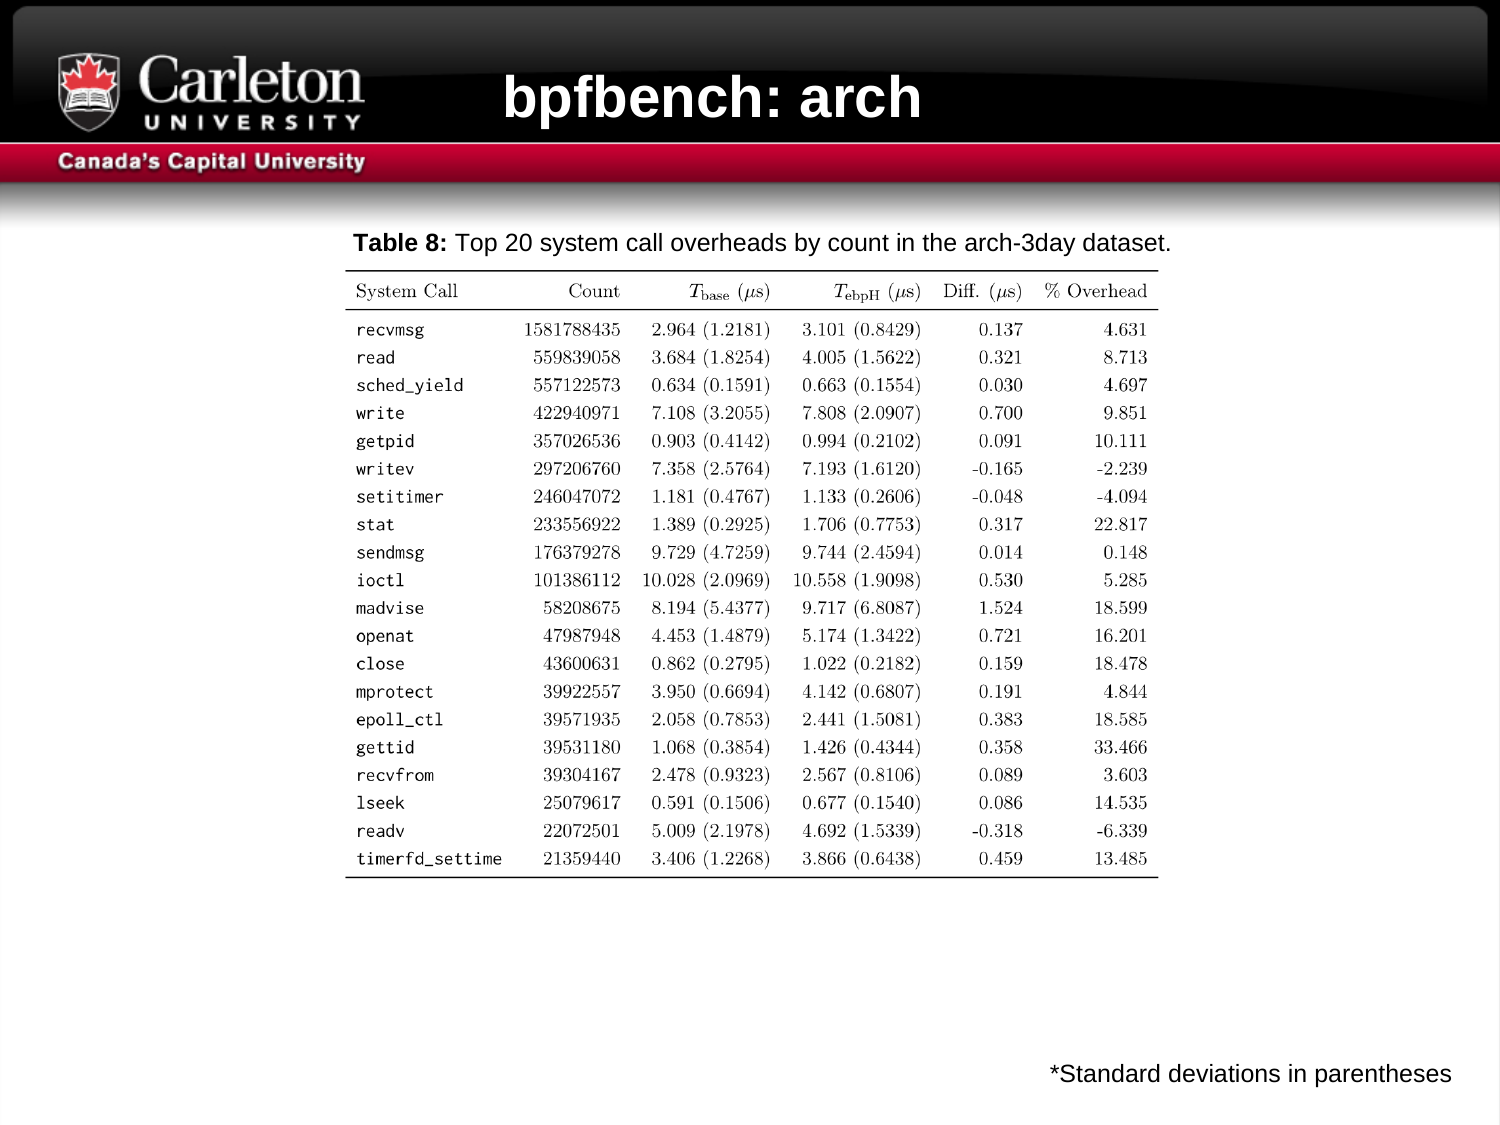

# bpfbench: arch
Table 8: Top 20 system call overheads by count in the arch-3day dataset.
*Standard deviations in parentheses